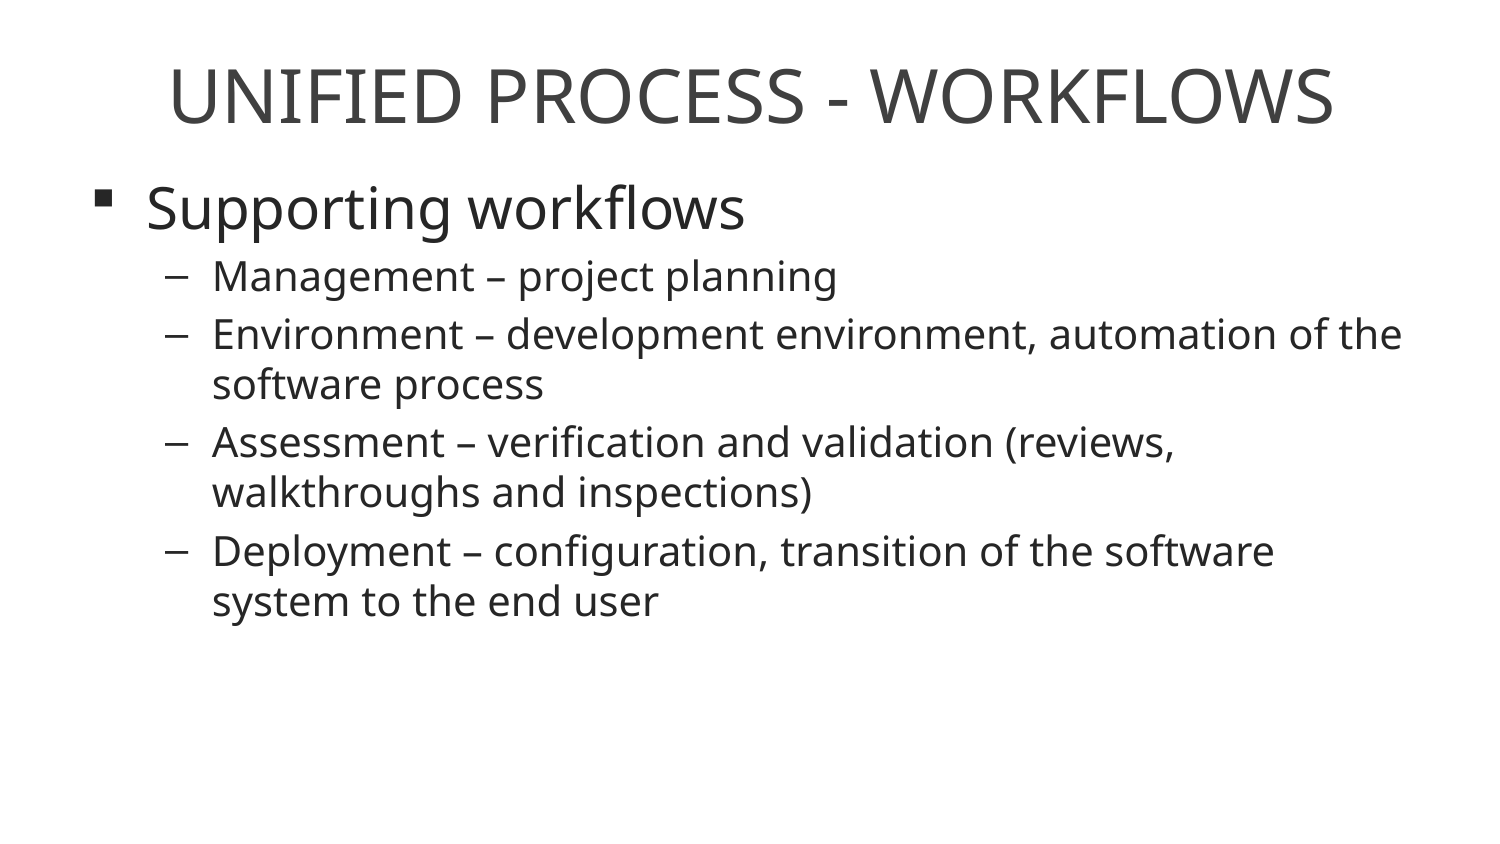

# Unified process - workflows
Supporting workflows
Management – project planning
Environment – development environment, automation of the software process
Assessment – verification and validation (reviews, walkthroughs and inspections)
Deployment – configuration, transition of the software system to the end user